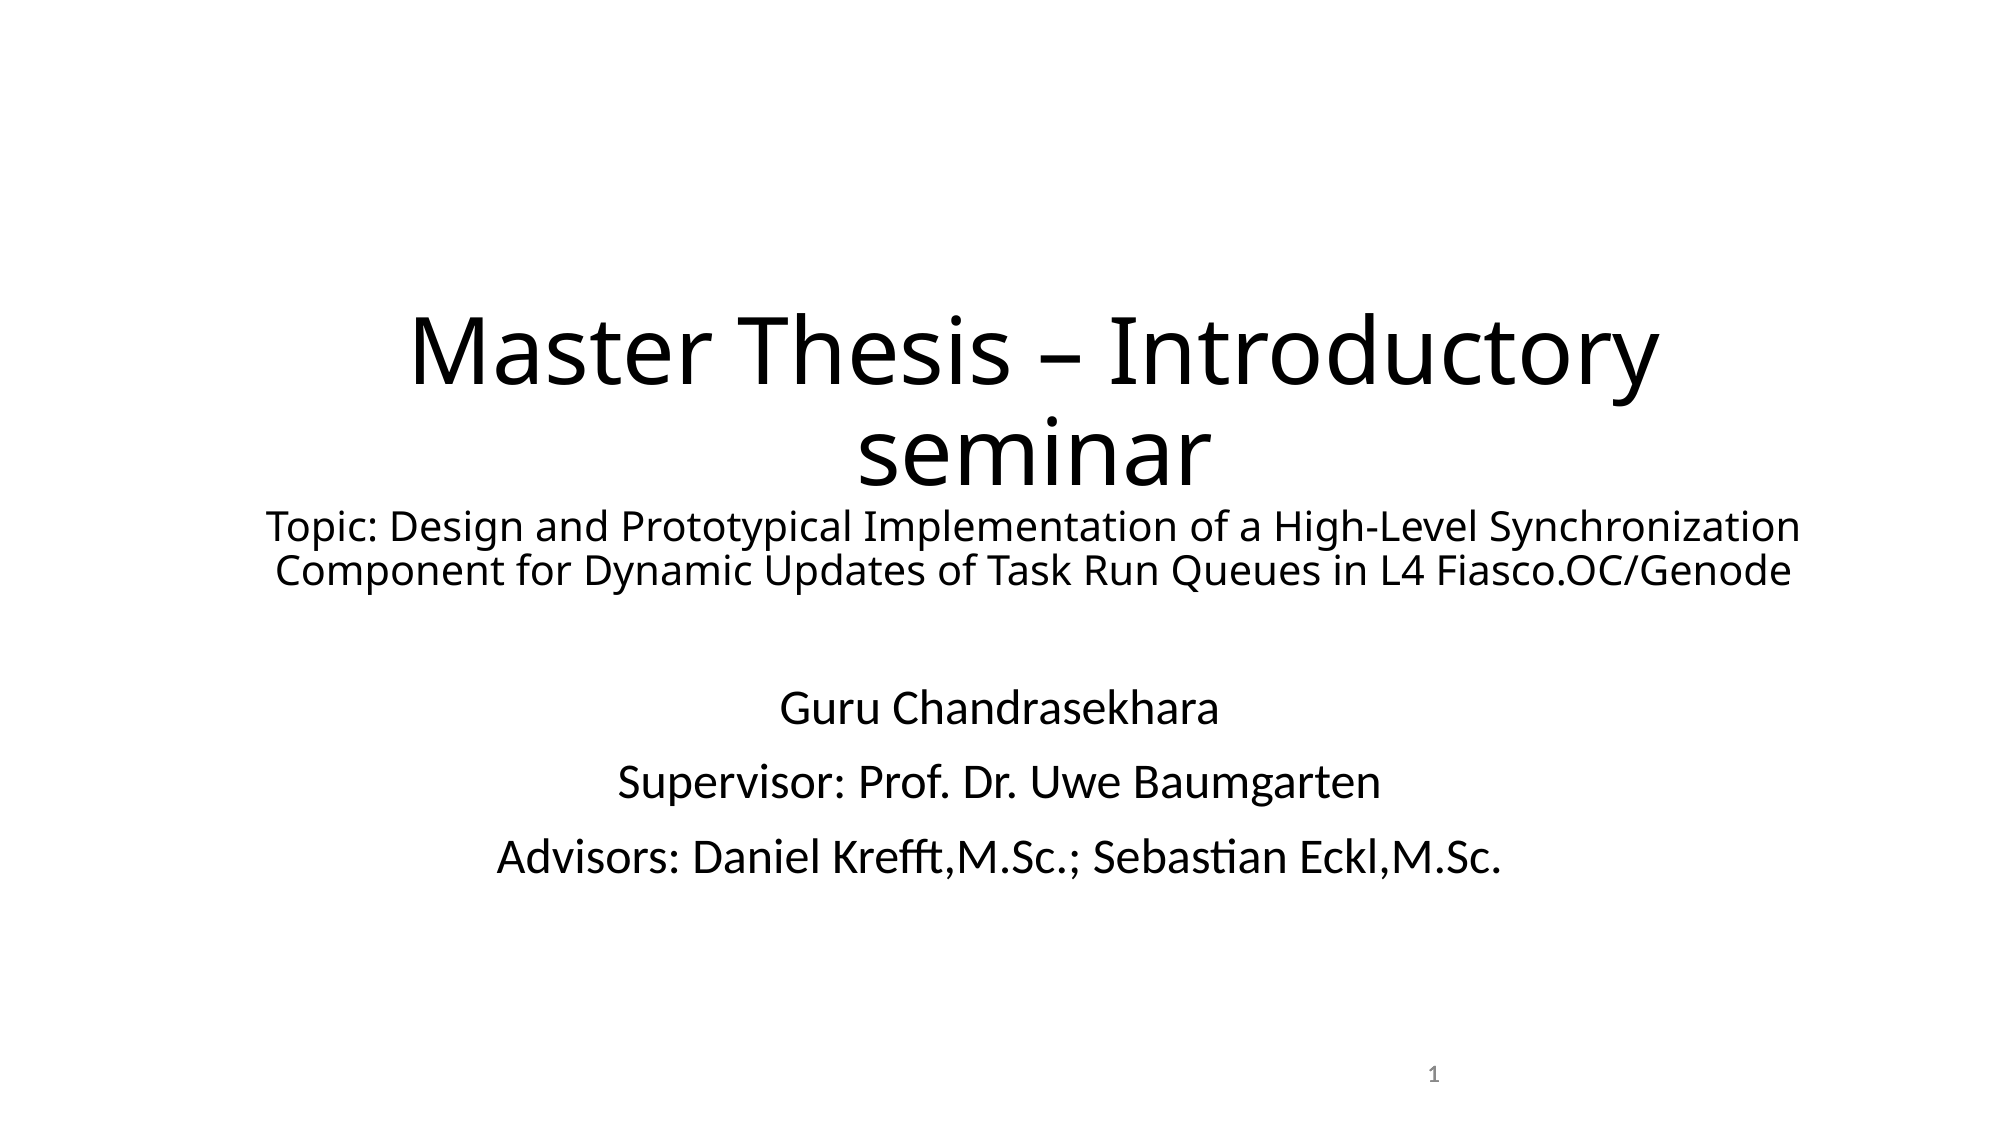

# Master Thesis – Introductory seminar Topic: Design and Prototypical Implementation of a High-Level Synchronization Component for Dynamic Updates of Task Run Queues in L4 Fiasco.OC/Genode
Guru Chandrasekhara
Supervisor: Prof. Dr. Uwe Baumgarten
Advisors: Daniel Krefft,M.Sc.; Sebastian Eckl,M.Sc.
1
1
1